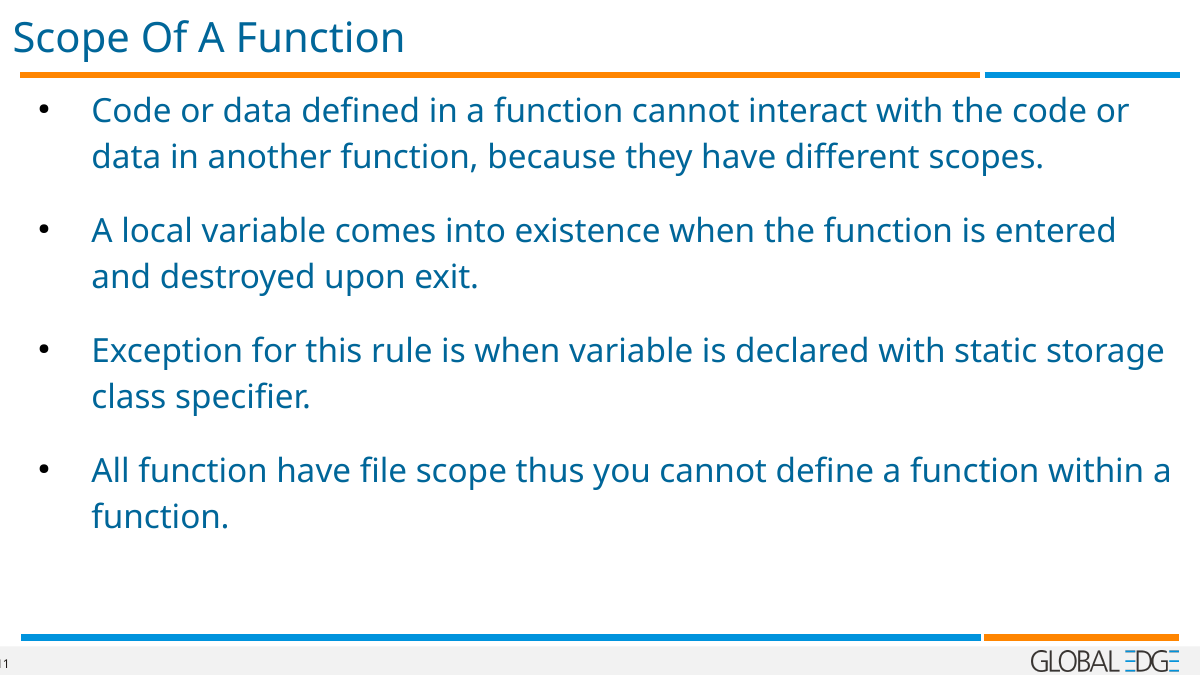

# Scope Of A Function
Code or data defined in a function cannot interact with the code or data in another function, because they have different scopes.
A local variable comes into existence when the function is entered and destroyed upon exit.
Exception for this rule is when variable is declared with static storage class specifier.
All function have file scope thus you cannot define a function within a function.